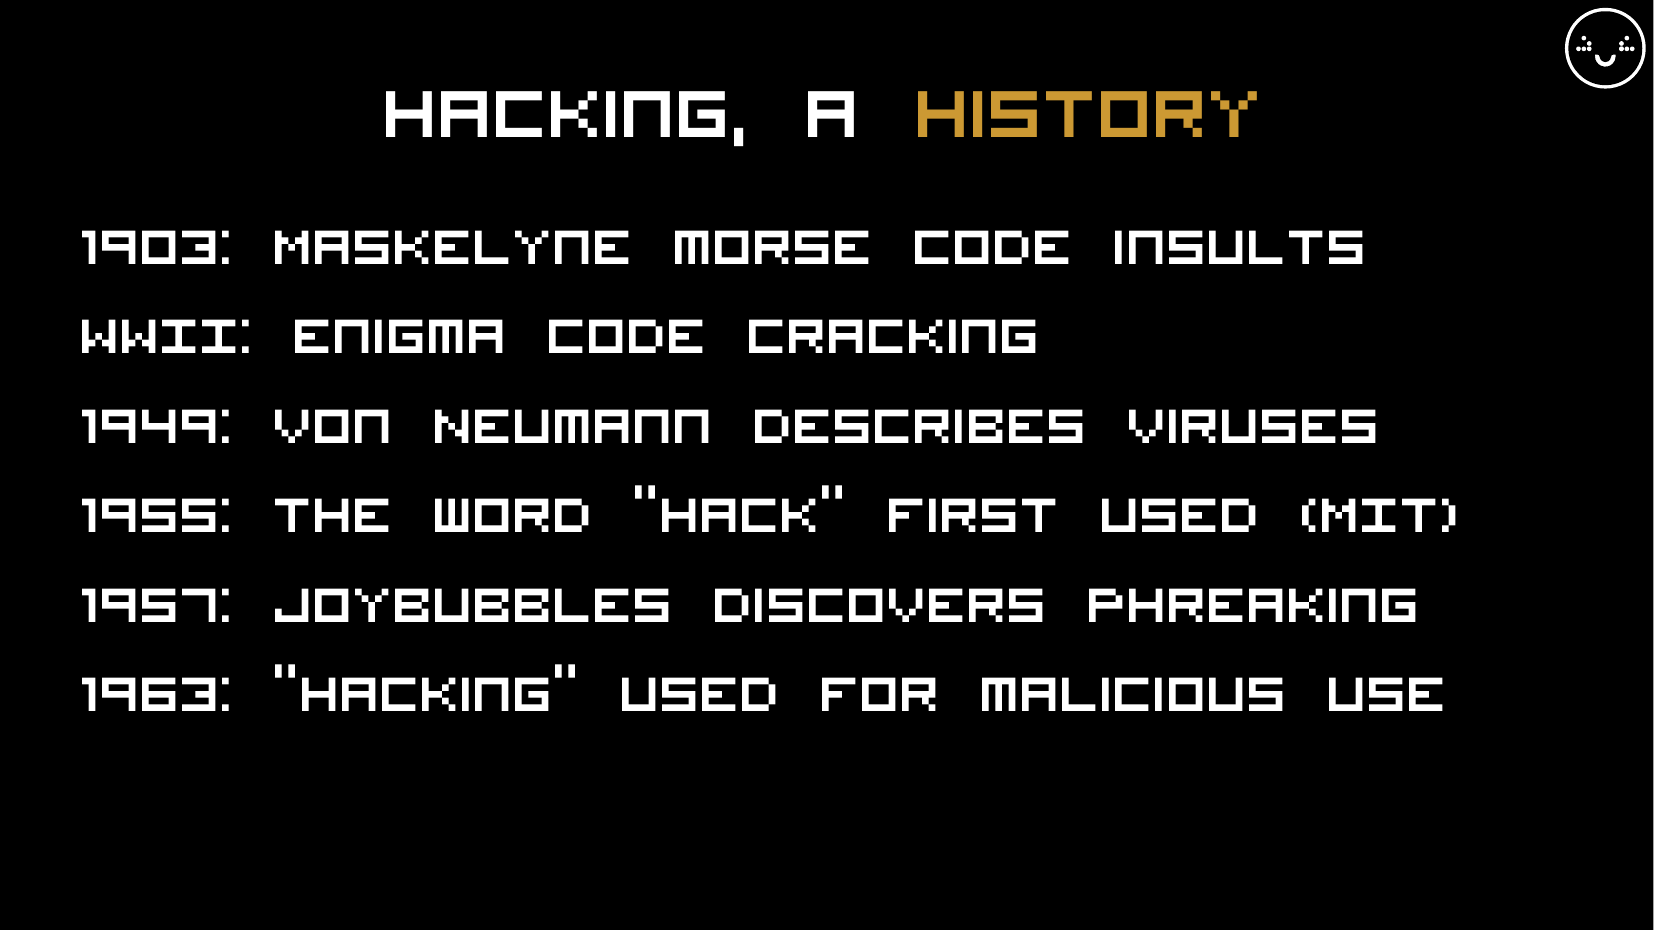

# Hacking, A History
1903: Maskelyne morse code insults
WWII: Enigma code cracking
1949: Von Neumann describes viruses
1955: The word “Hack” first used (MIT)
1957: Joybubbles discovers Phreaking
1963: “hacking” used for malicious use